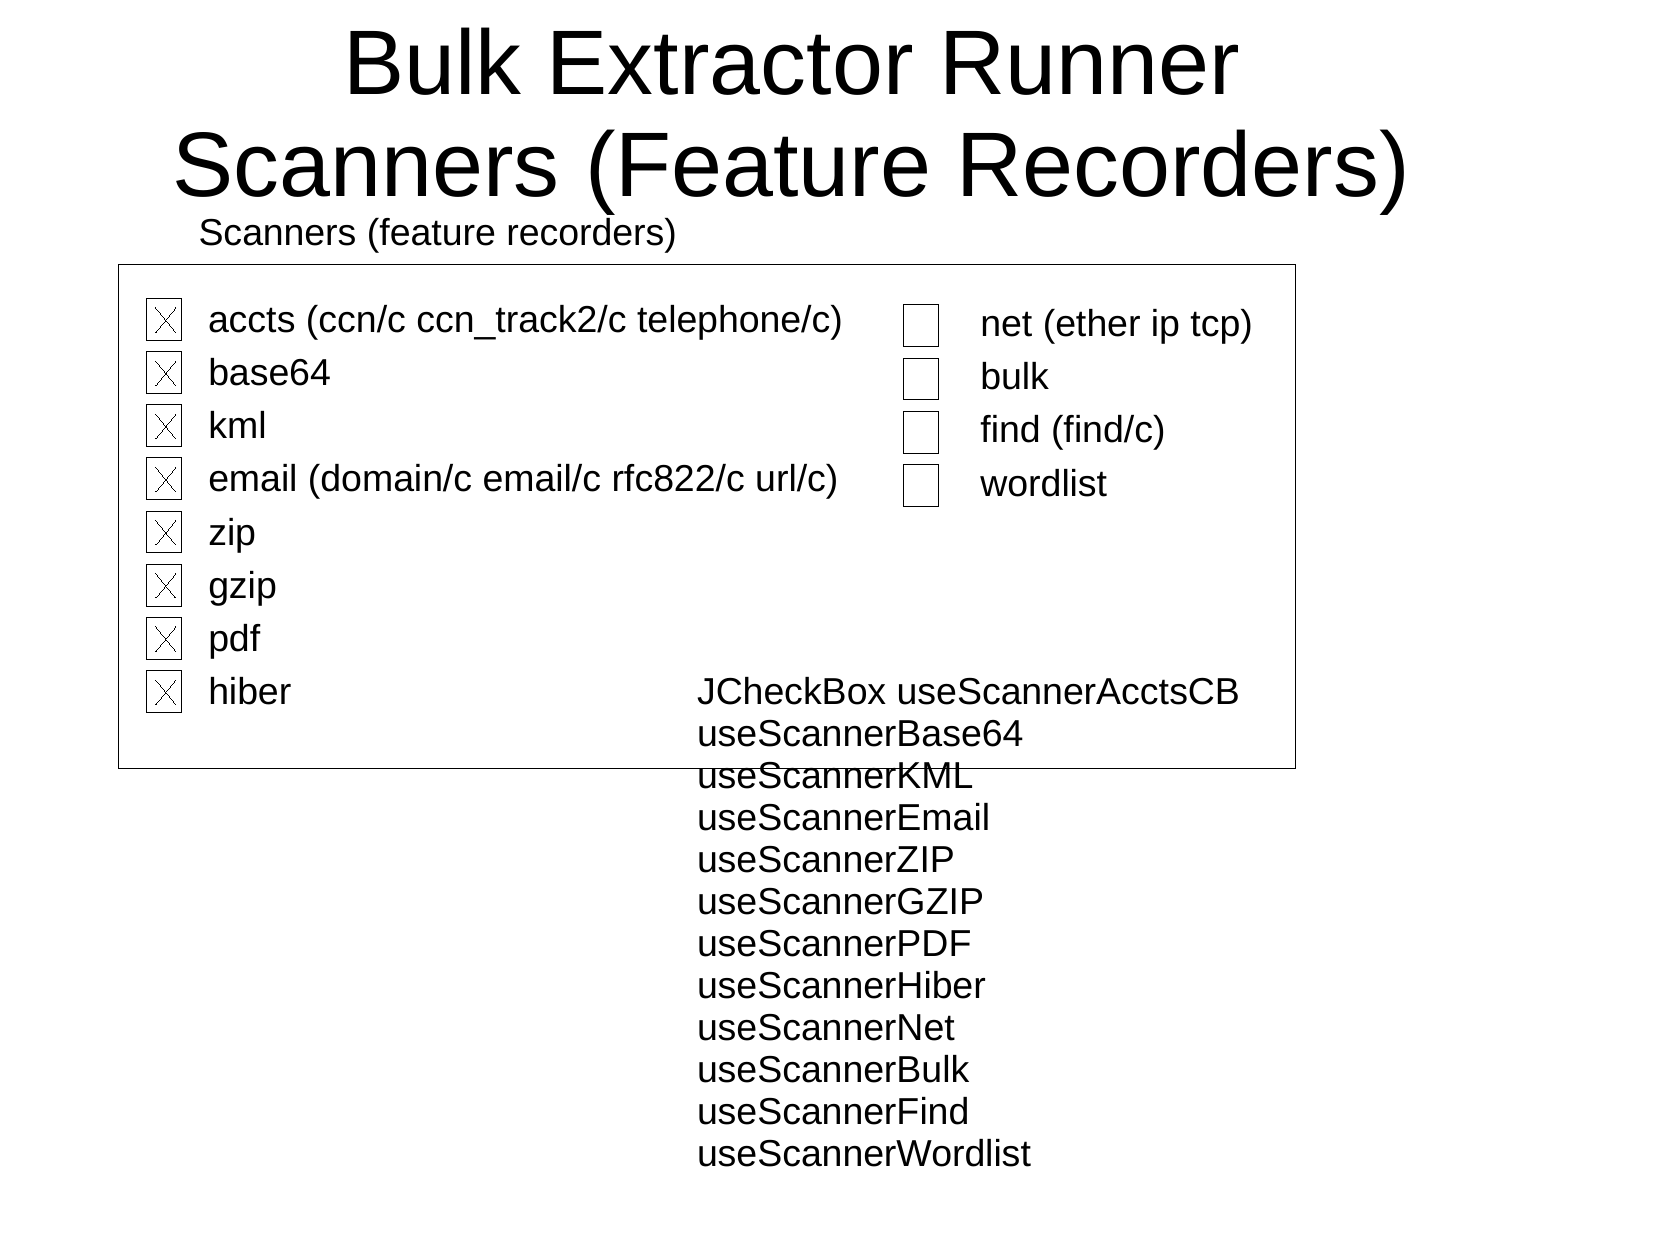

# Bulk Extractor Runner Scanners (Feature Recorders)
Scanners (feature recorders)
accts (ccn/c ccn_track2/c telephone/c)
net (ether ip tcp)
base64
bulk
kml
find (find/c)
email (domain/c email/c rfc822/c url/c)
wordlist
zip
gzip
pdf
hiber
JCheckBox useScannerAcctsCB
useScannerBase64
useScannerKML
useScannerEmail
useScannerZIP
useScannerGZIP
useScannerPDF
useScannerHiber
useScannerNet
useScannerBulk
useScannerFind
useScannerWordlist